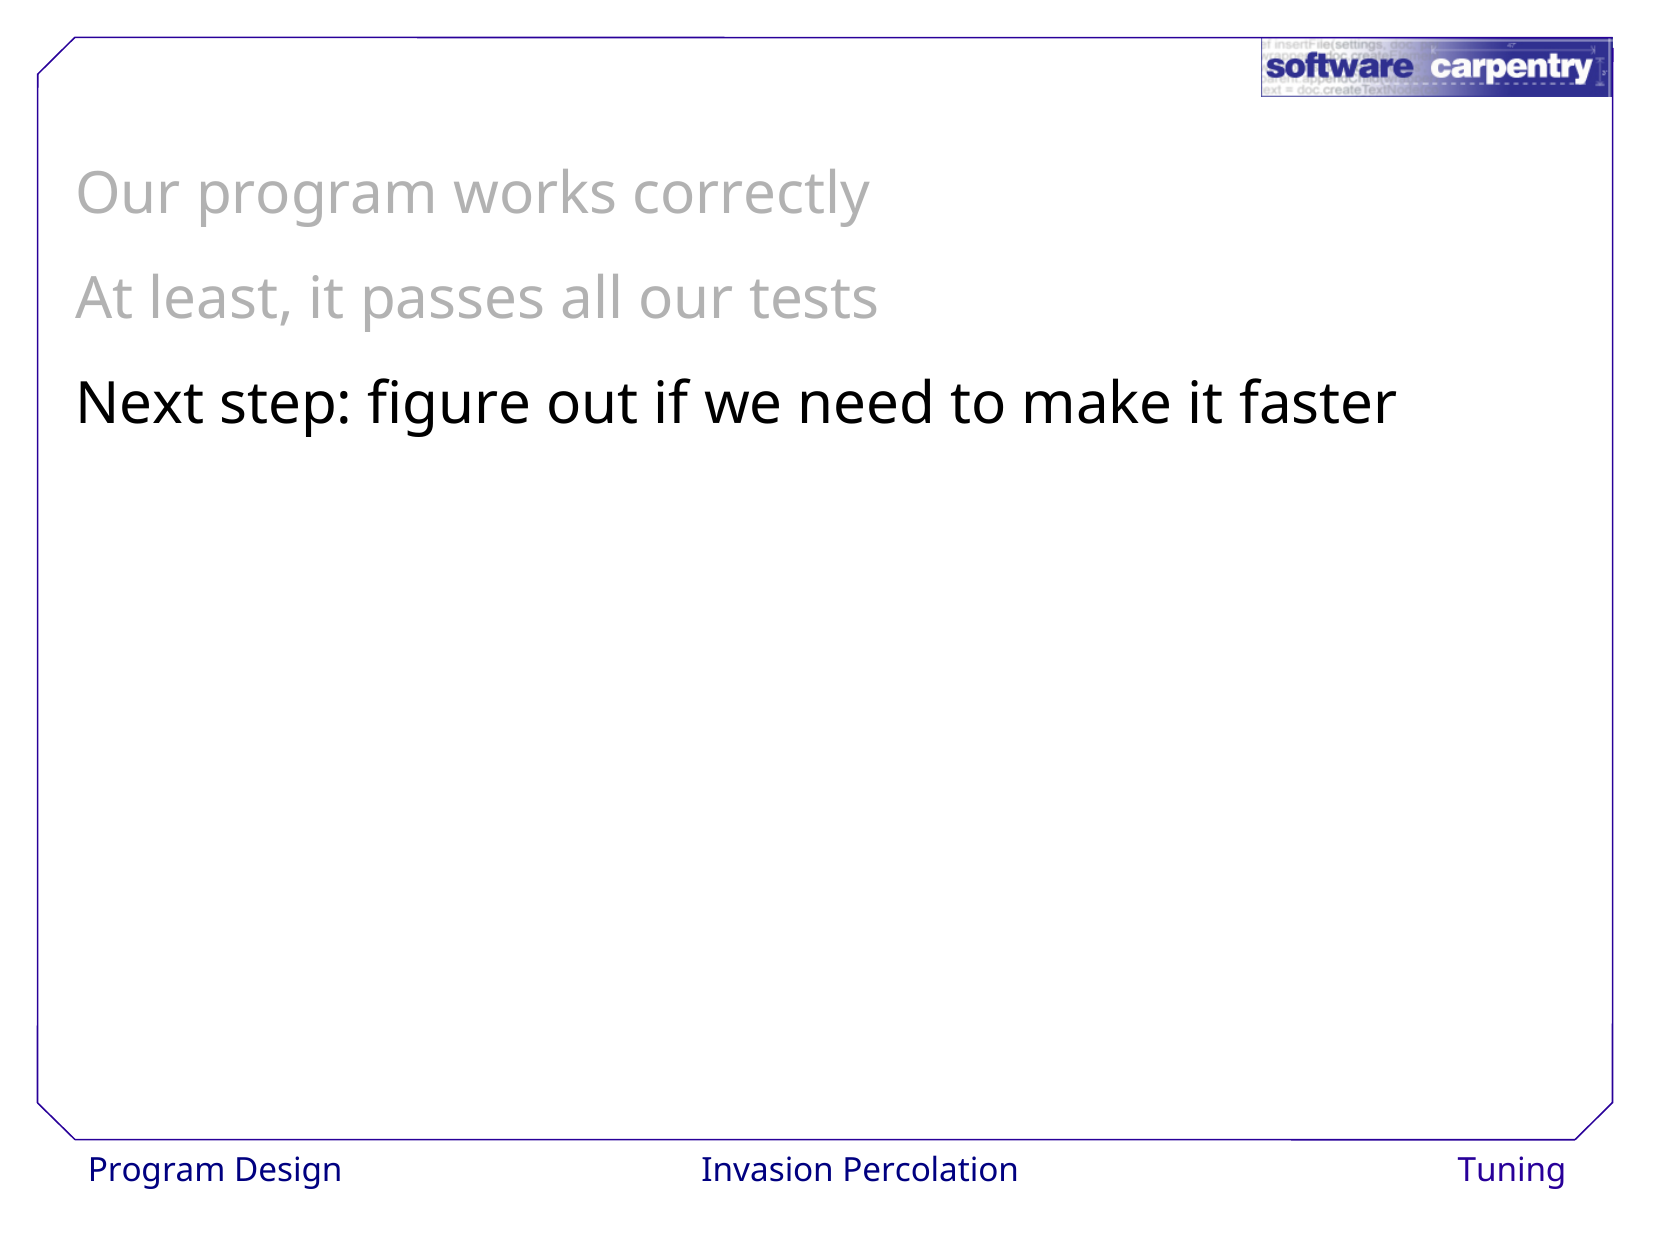

Our program works correctly
At least, it passes all our tests
Next step: figure out if we need to make it faster